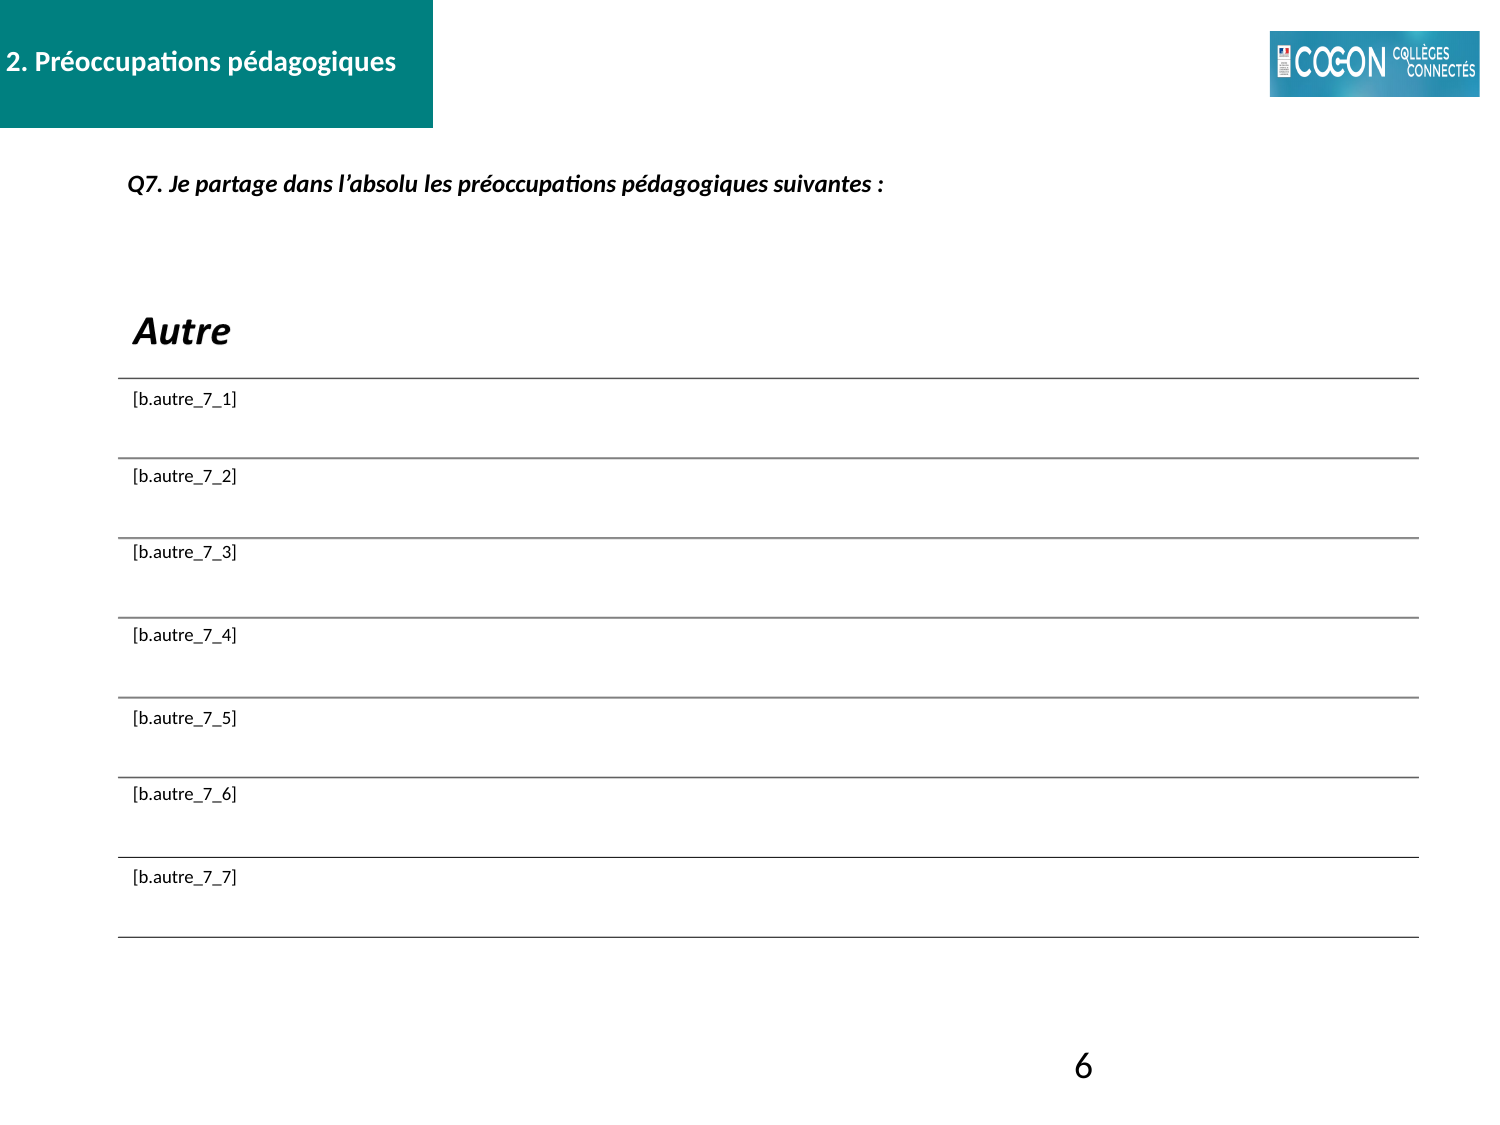

2. Préoccupations pédagogiques
Q7. Je partage dans l’absolu les préoccupations pédagogiques suivantes :
[b.autre_7_1]
[b.autre_7_2]
[b.autre_7_3]
[b.autre_7_4]
[b.autre_7_5]
[b.autre_7_6]
[b.autre_7_7]